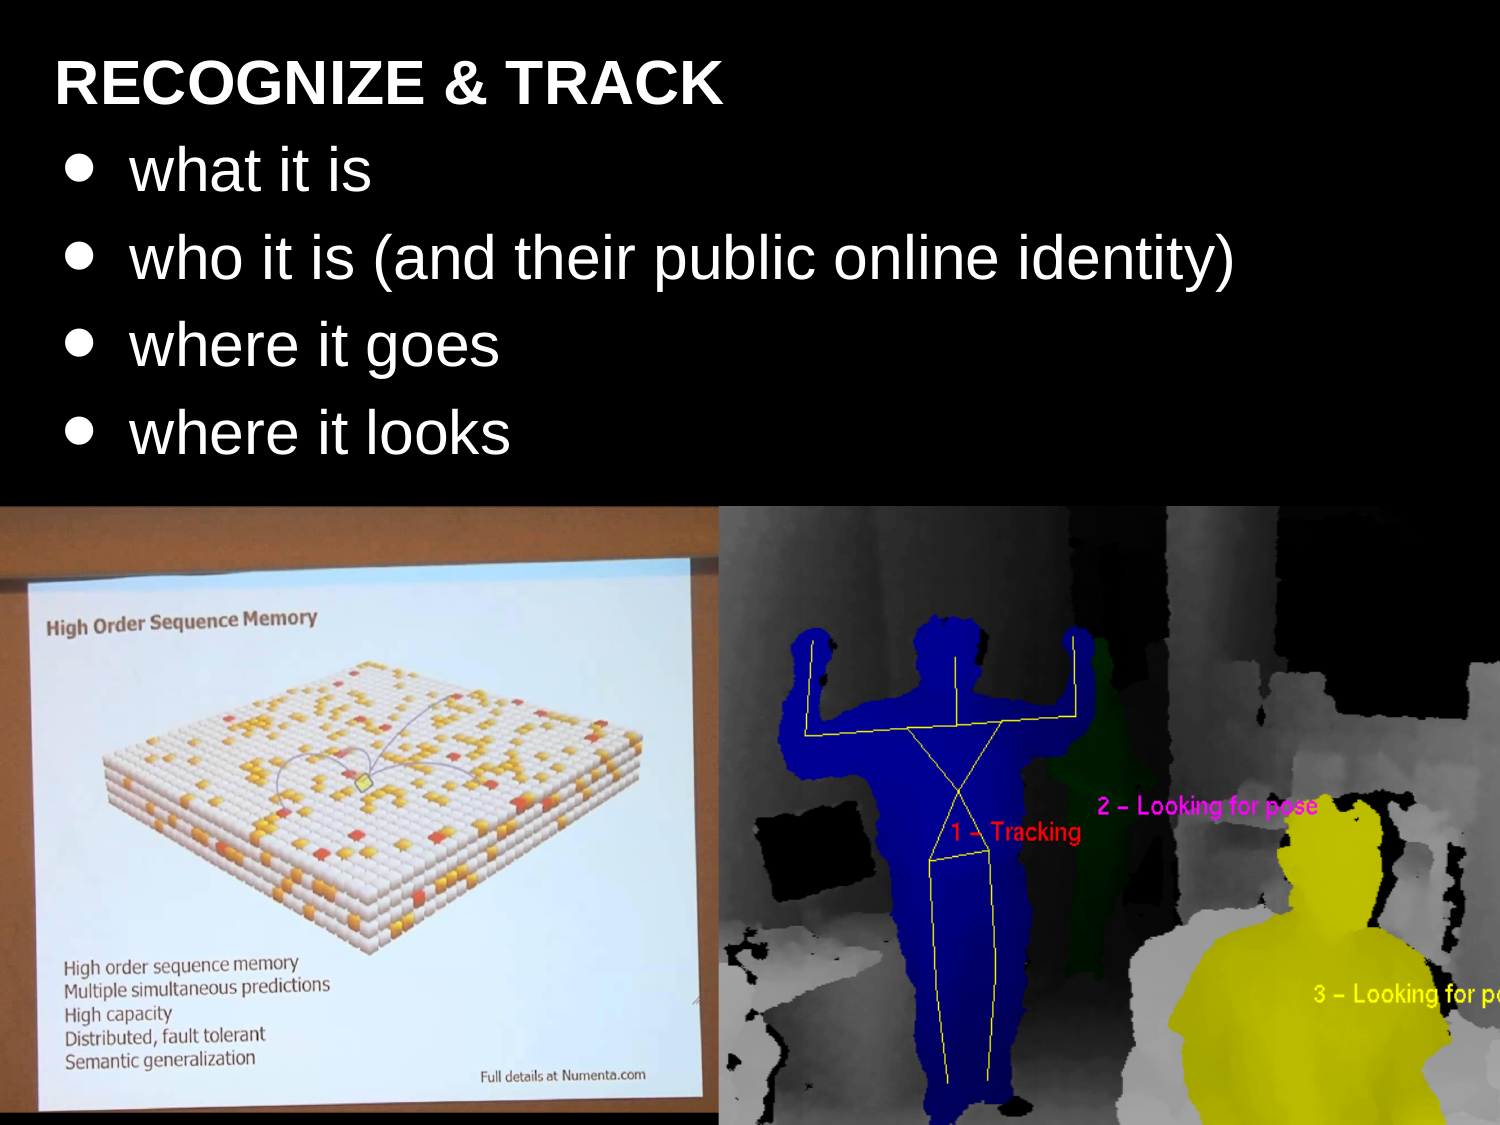

RECOGNIZE & TRACK
what it is
who it is (and their public online identity)
where it goes
where it looks